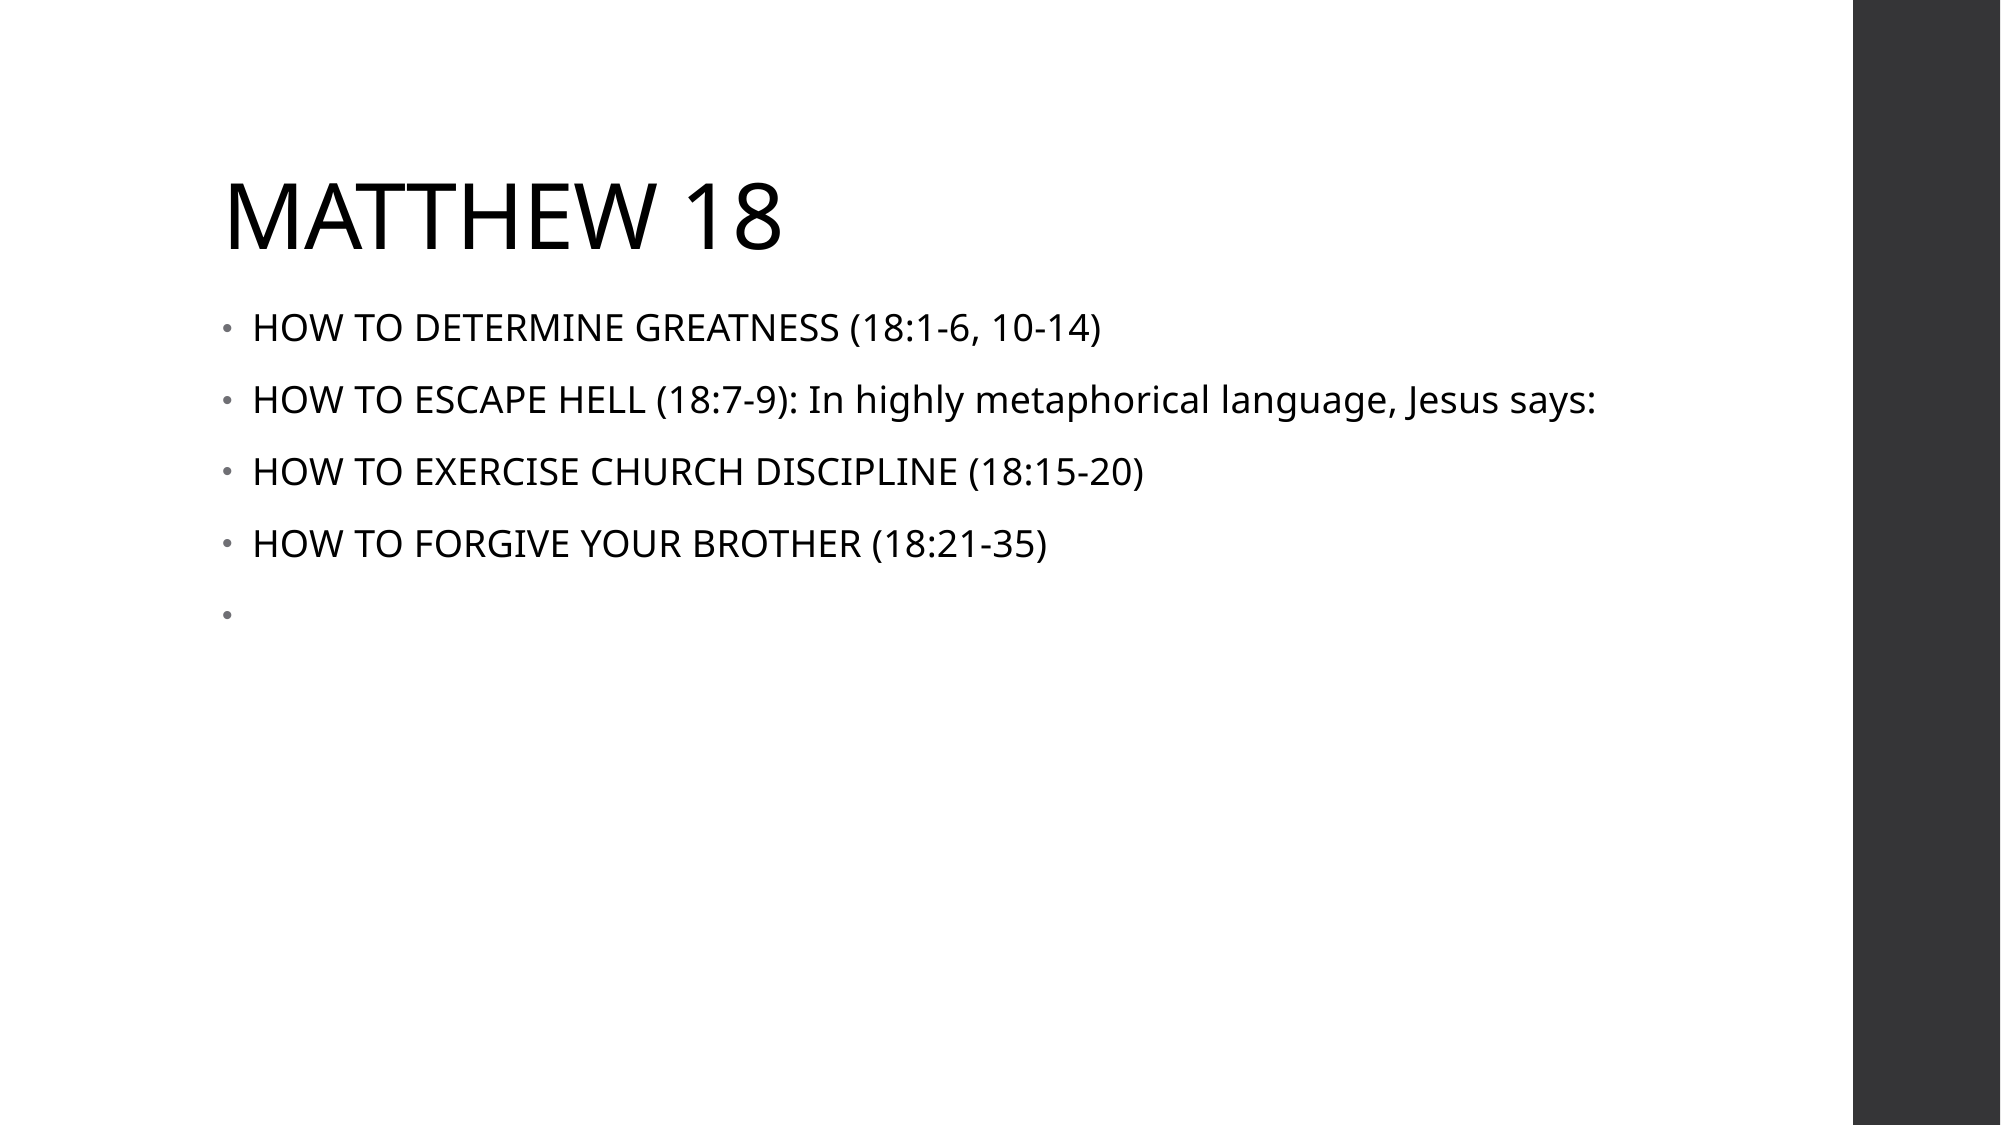

# MATTHEW 18
HOW TO DETERMINE GREATNESS (18:1-6, 10-14)
HOW TO ESCAPE HELL (18:7-9): In highly metaphorical language, Jesus says:
HOW TO EXERCISE CHURCH DISCIPLINE (18:15-20)
HOW TO FORGIVE YOUR BROTHER (18:21-35)